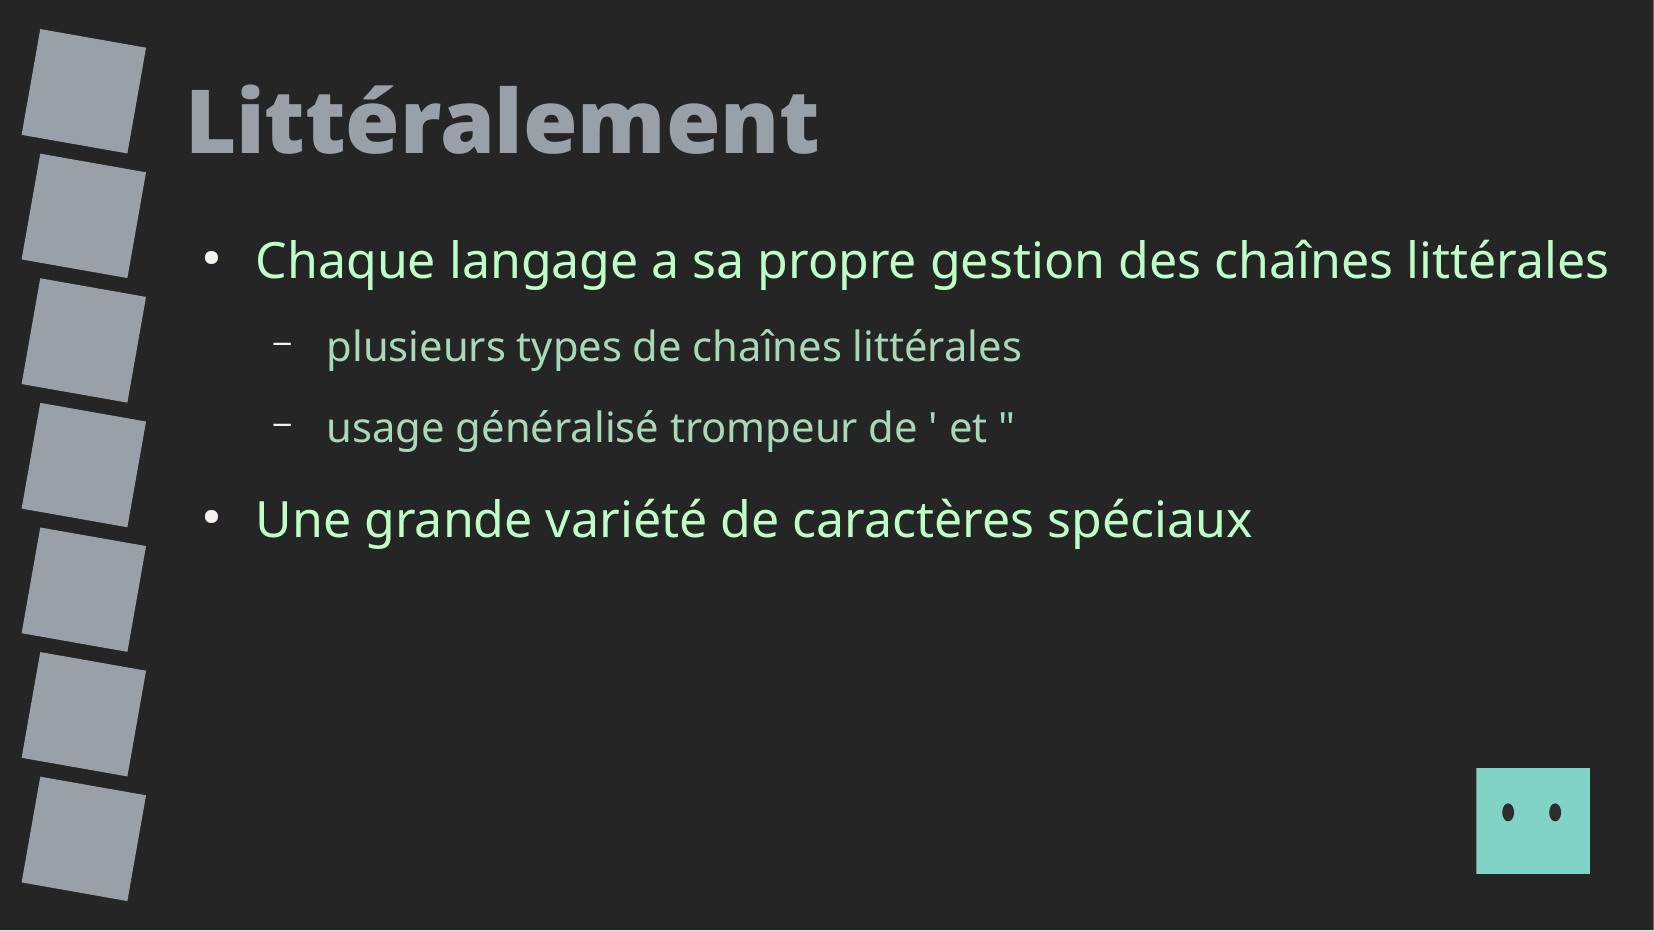

# Littéralement
Chaque langage a sa propre gestion des chaînes littérales
plusieurs types de chaînes littérales
usage généralisé trompeur de ' et "
Une grande variété de caractères spéciaux